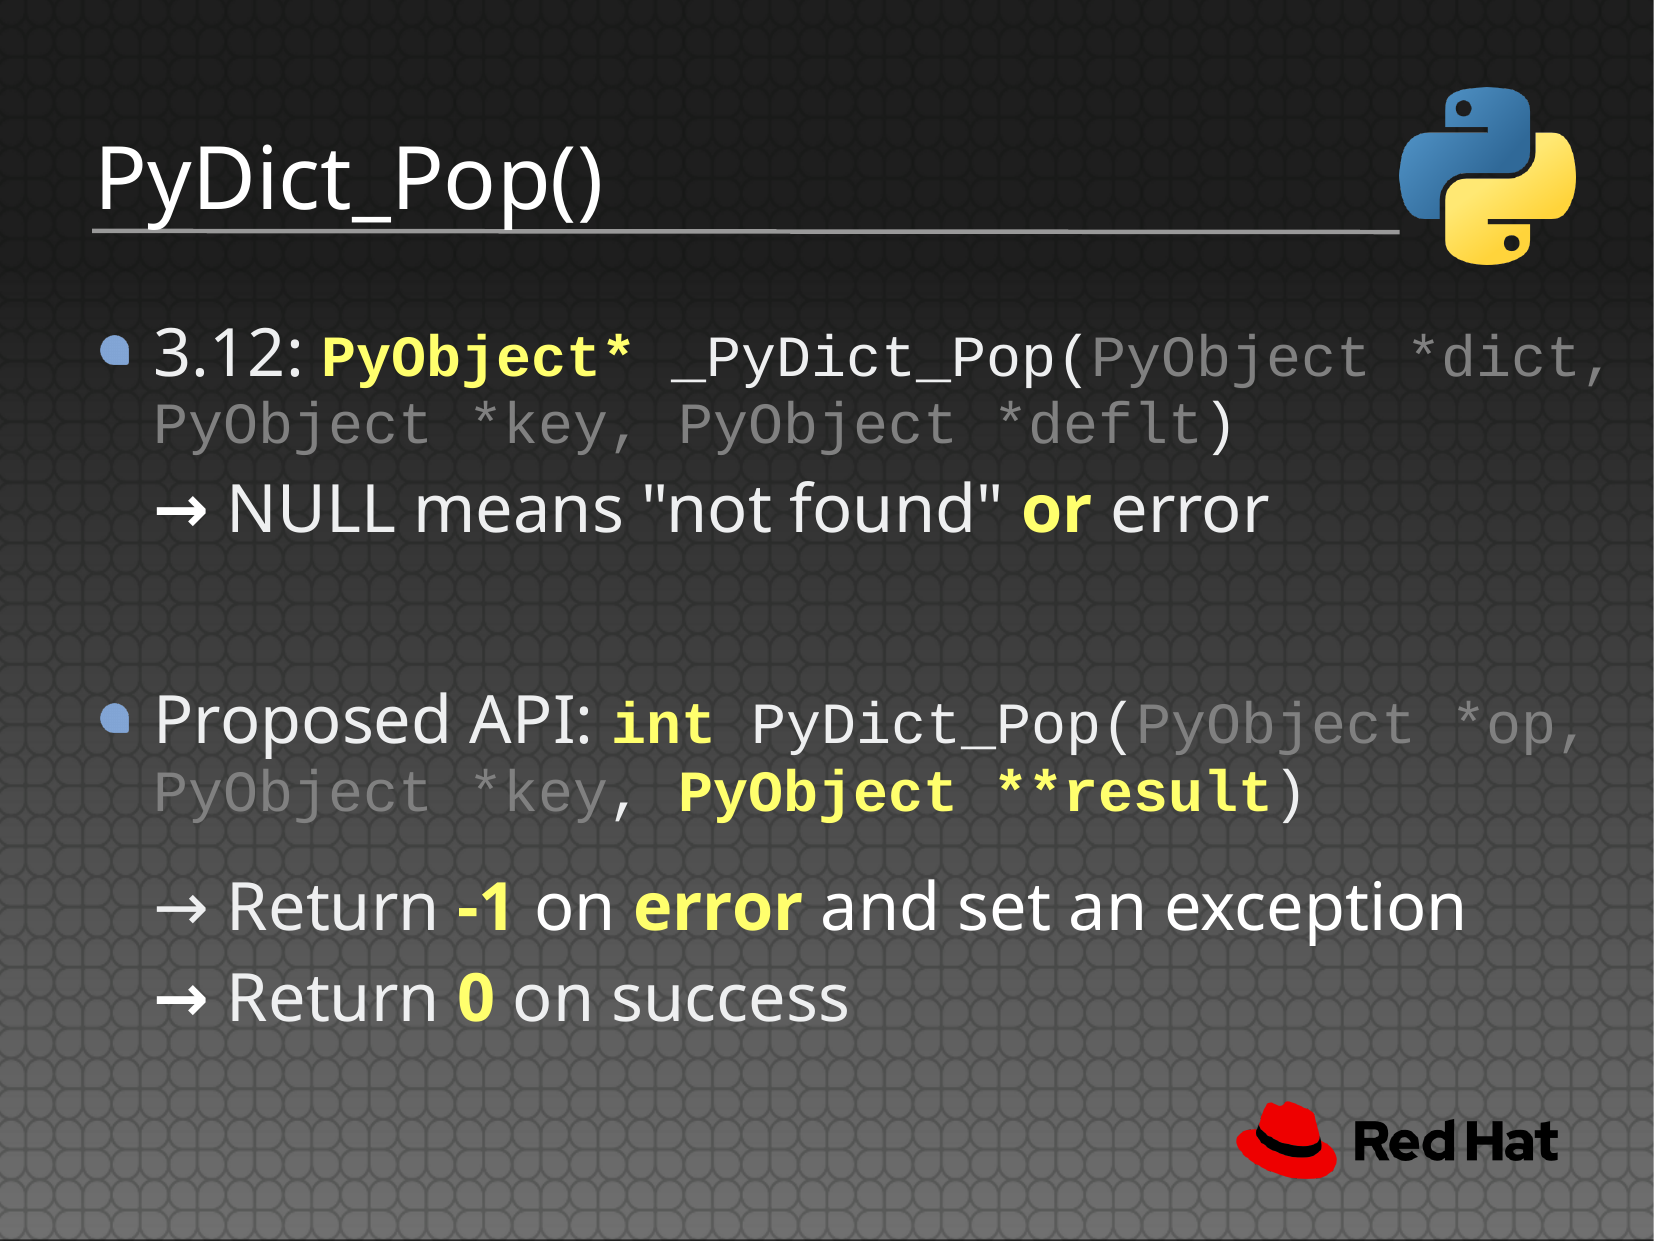

PyDict_Pop()
# 3.12: PyObject* _PyDict_Pop(PyObject *dict, PyObject *key, PyObject *deflt) → NULL means "not found" or error
Proposed API: int PyDict_Pop(PyObject *op, PyObject *key, PyObject **result)
→ Return -1 on error and set an exception
→ Return 0 on success